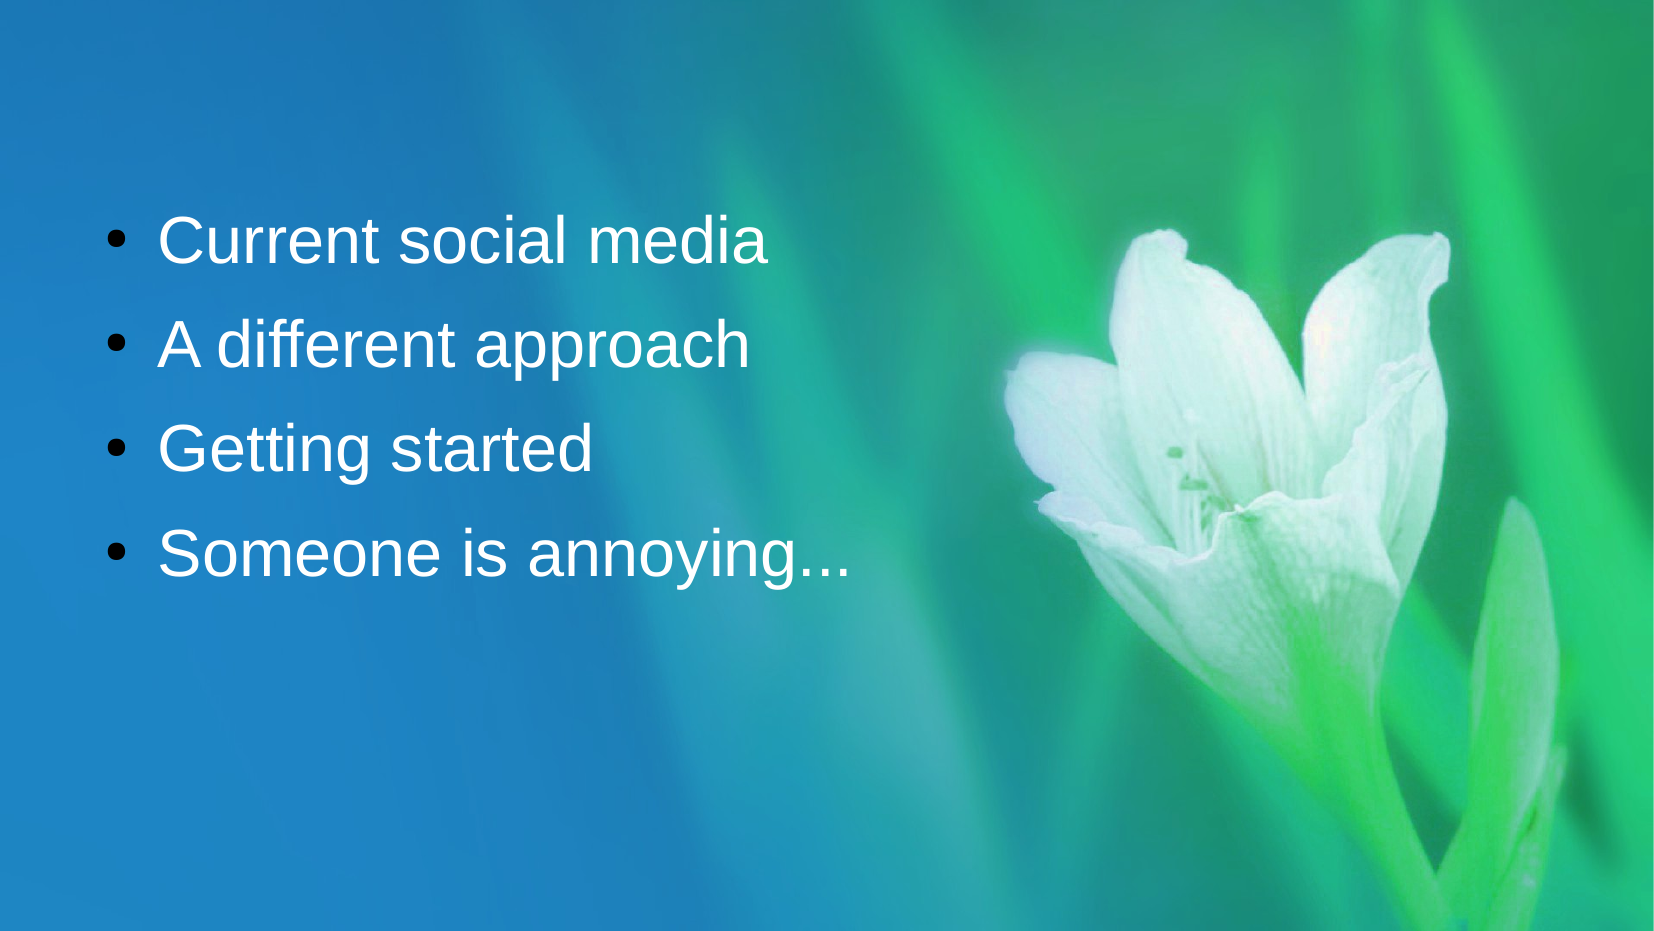

# Current social media
A different approach
Getting started
Someone is annoying...